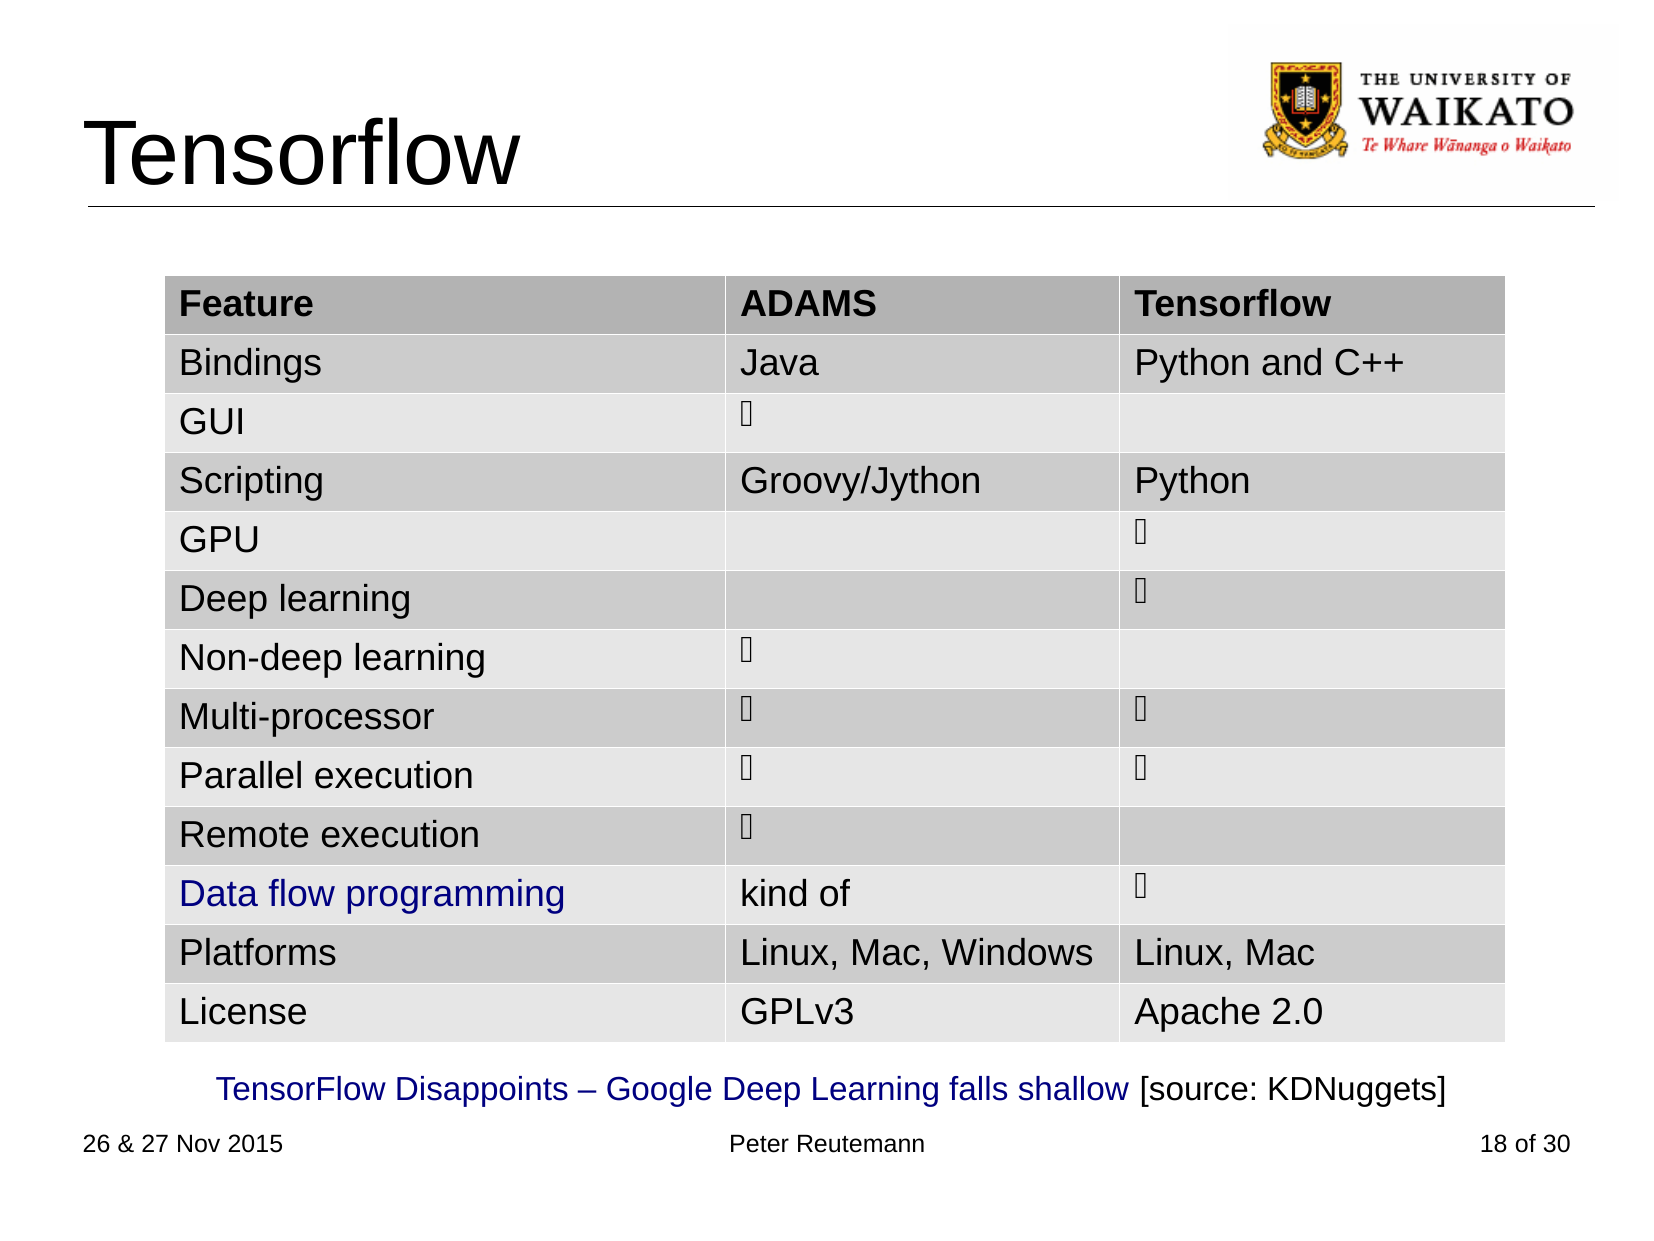

# Tensorflow
| Feature | ADAMS | Tensorflow |
| --- | --- | --- |
| Bindings | Java | Python and C++ |
| GUI |  | |
| Scripting | Groovy/Jython | Python |
| GPU | |  |
| Deep learning | |  |
| Non-deep learning |  | |
| Multi-processor |  |  |
| Parallel execution |  |  |
| Remote execution |  | |
| Data flow programming | kind of |  |
| Platforms | Linux, Mac, Windows | Linux, Mac |
| License | GPLv3 | Apache 2.0 |
TensorFlow Disappoints – Google Deep Learning falls shallow [source: KDNuggets]
26 & 27 Nov 2015
Peter Reutemann
18